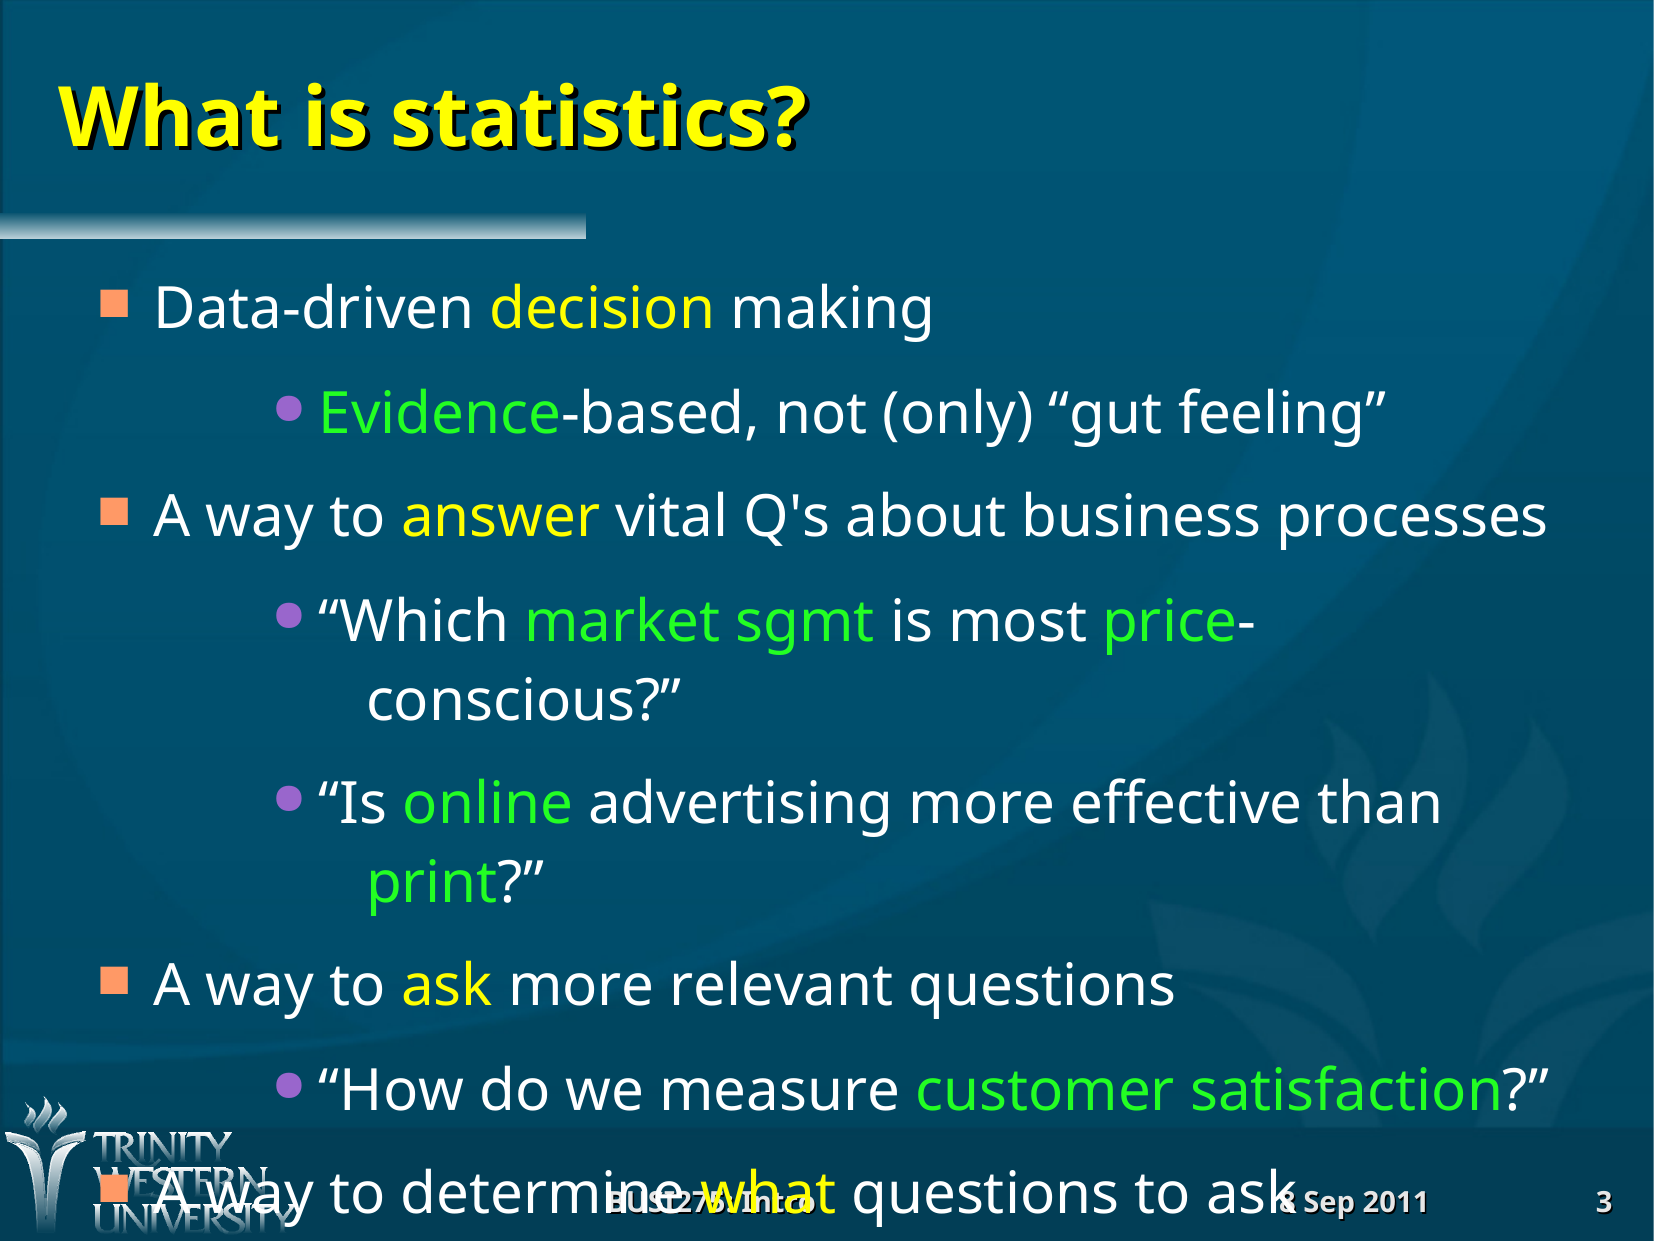

# What is statistics?
Data-driven decision making
Evidence-based, not (only) “gut feeling”
A way to answer vital Q's about business processes
“Which market sgmt is most price-conscious?”
“Is online advertising more effective than print?”
A way to ask more relevant questions
“How do we measure customer satisfaction?”
A way to determine what questions to ask
“What factors have the strongest influence on employee retention?”
BUSI275: Intro
8 Sep 2011
3